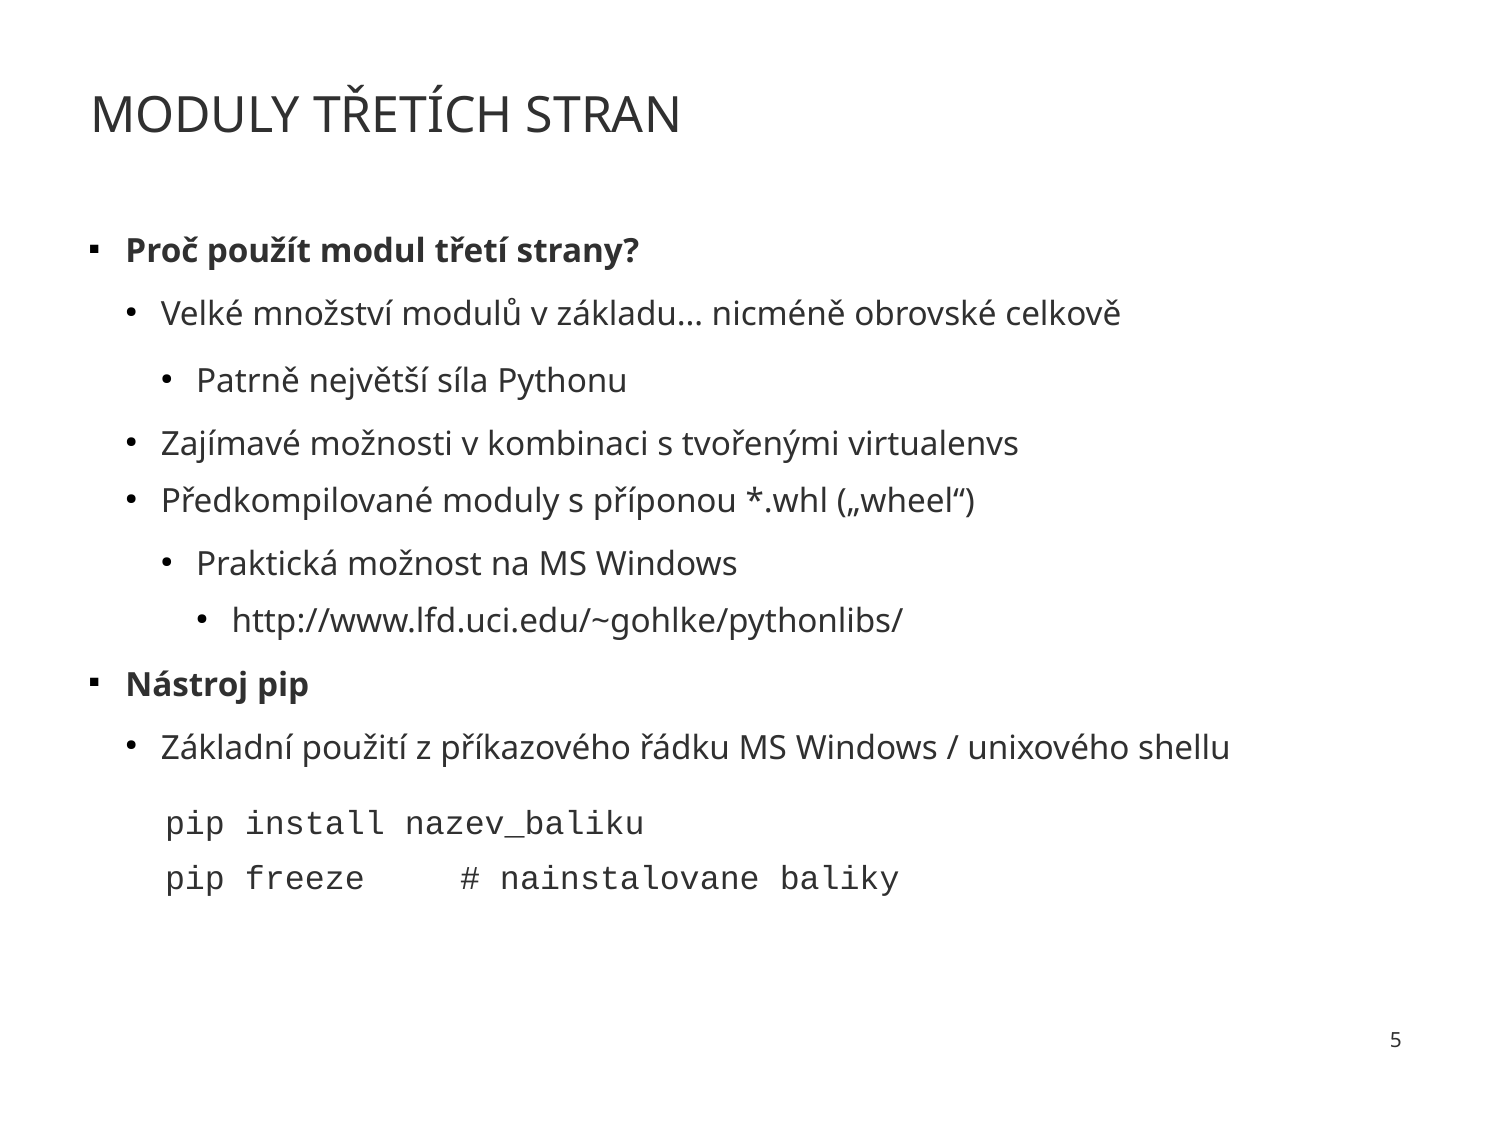

# Moduly třetích straN
Proč použít modul třetí strany?
Velké množství modulů v základu… nicméně obrovské celkově
Patrně největší síla Pythonu
Zajímavé možnosti v kombinaci s tvořenými virtualenvs
Předkompilované moduly s příponou *.whl („wheel“)
Praktická možnost na MS Windows
http://www.lfd.uci.edu/~gohlke/pythonlibs/
Nástroj pip
Základní použití z příkazového řádku MS Windows / unixového shellu
pip install nazev_baliku
pip freeze		# nainstalovane baliky